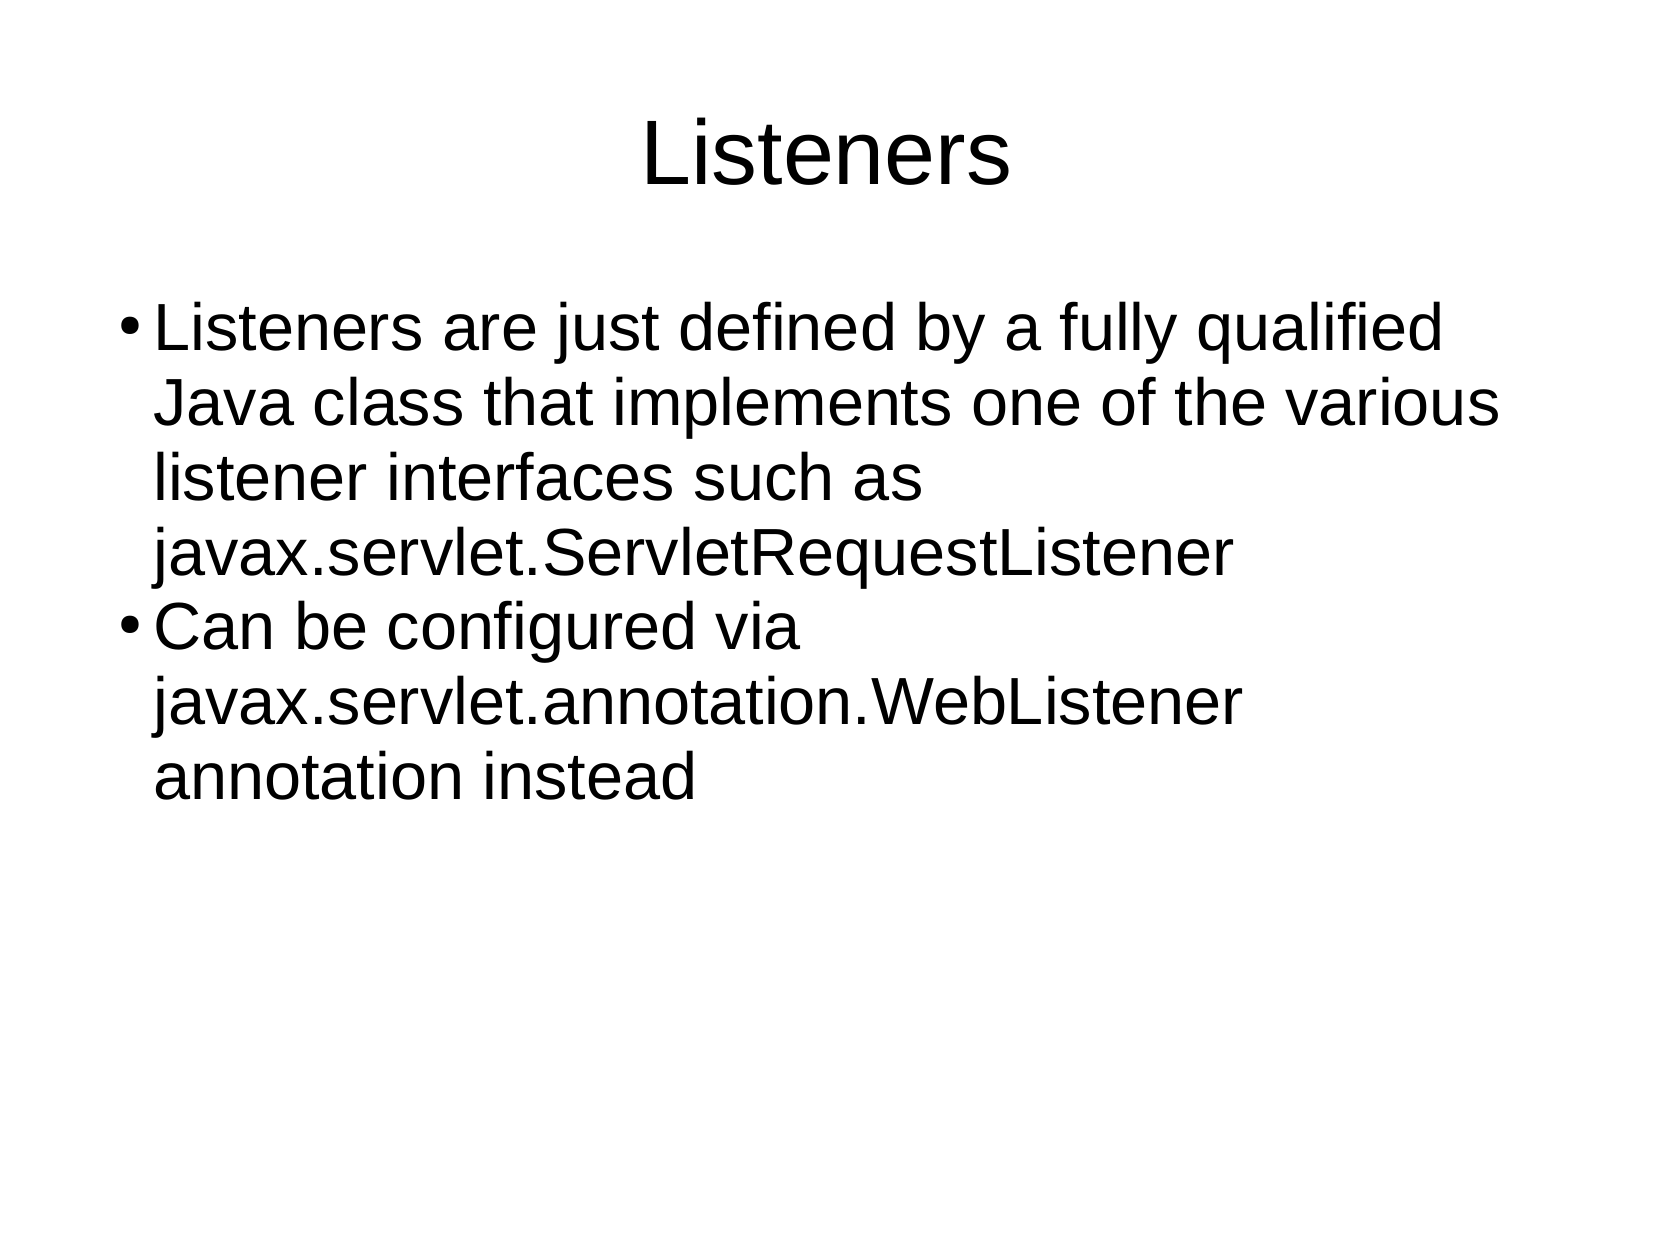

# Listeners
Listeners are just defined by a fully qualified Java class that implements one of the various listener interfaces such as javax.servlet.ServletRequestListener
Can be configured via javax.servlet.annotation.WebListener annotation instead